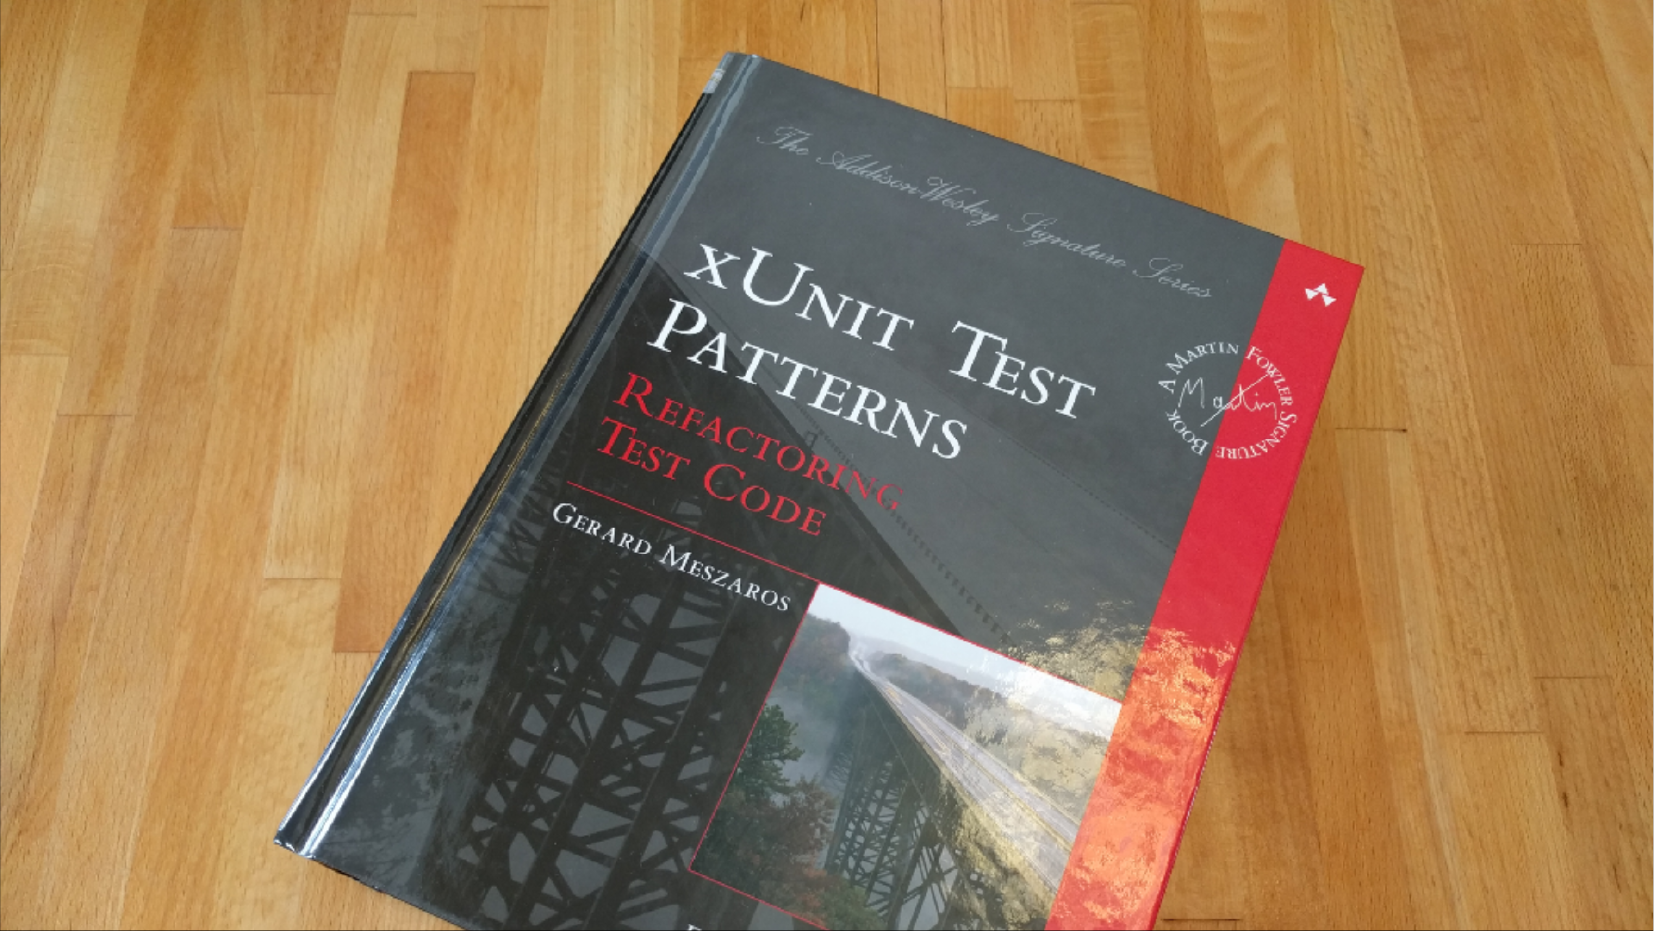

Advanced Design and Programming
11
© 2019 Dirk Riehle - Some Rights Reserved